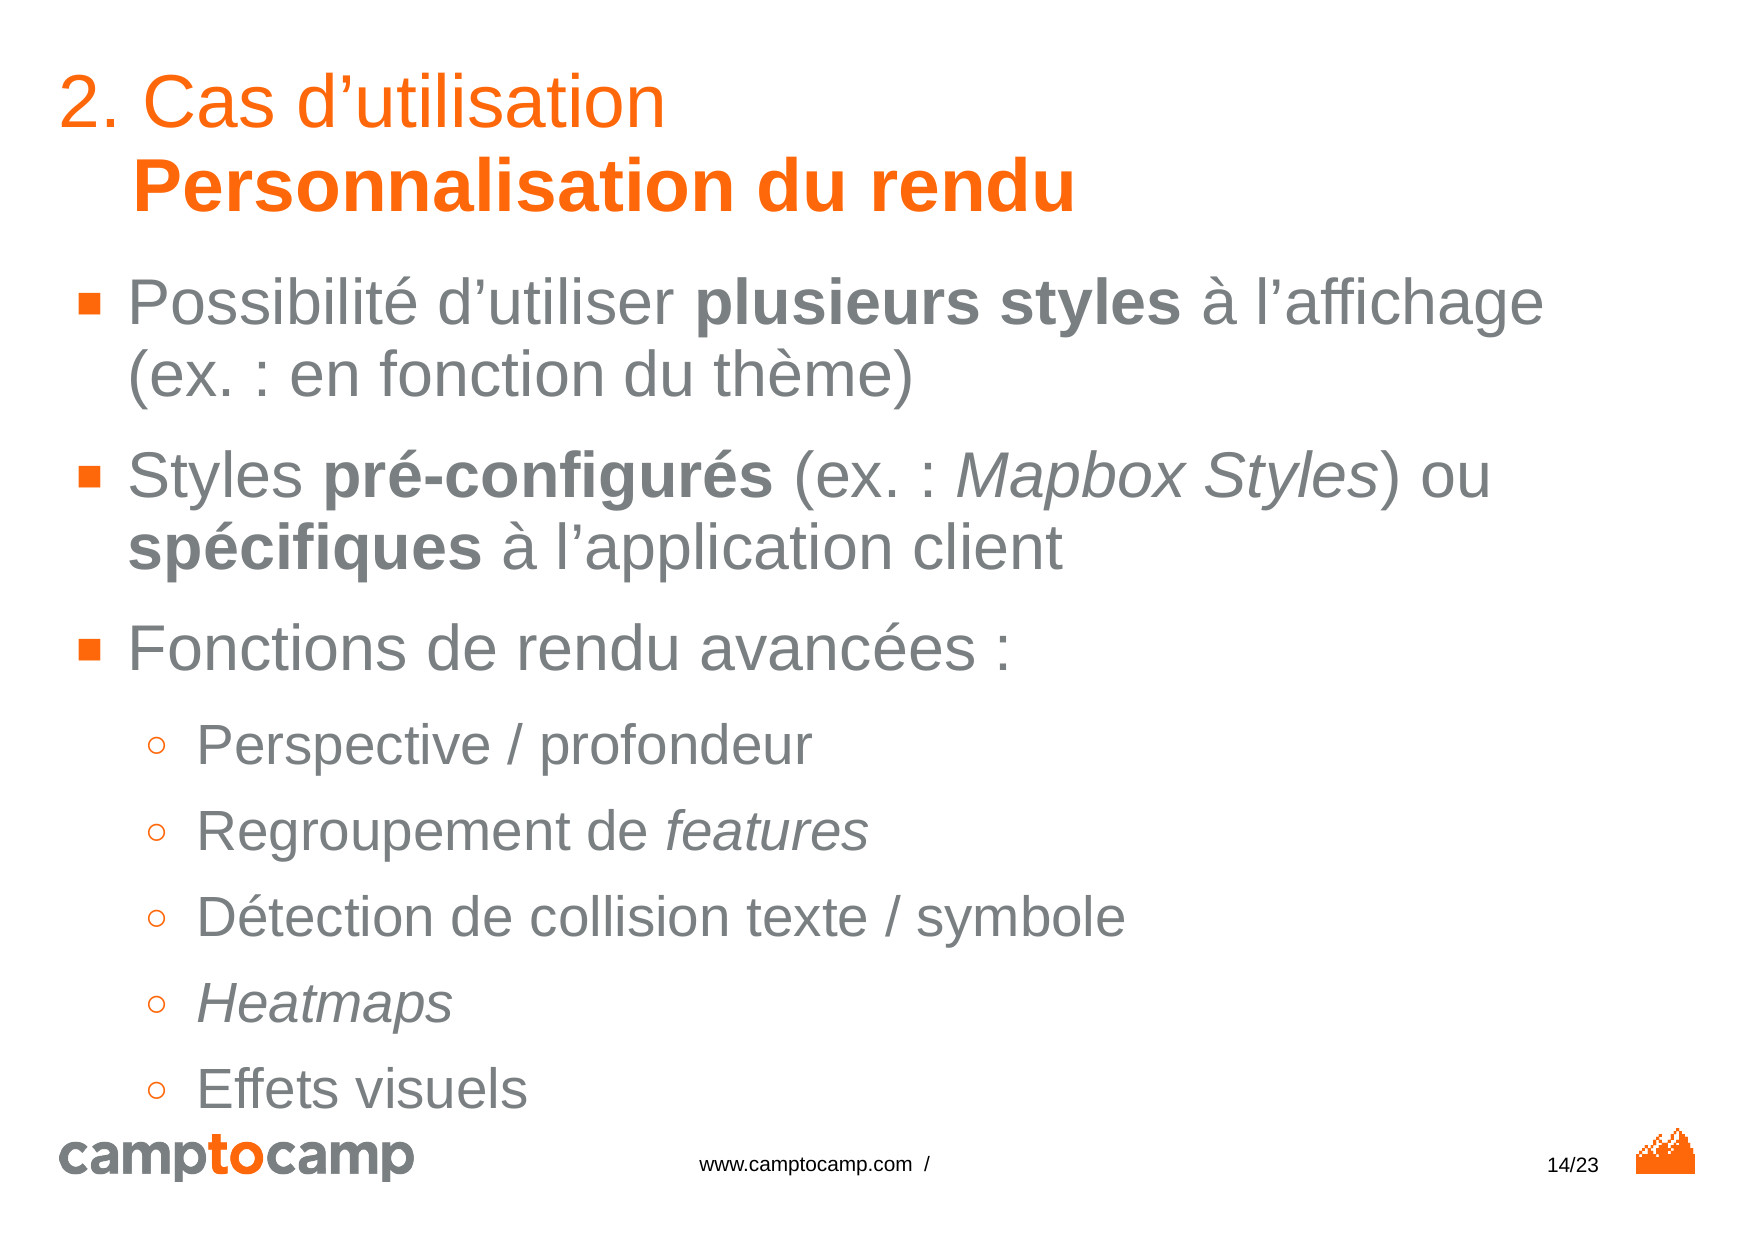

# 2. Cas d’utilisation Personnalisation du rendu
Possibilité d’utiliser plusieurs styles à l’affichage
(ex. : en fonction du thème)
Styles pré-configurés (ex. : Mapbox Styles) ou spécifiques à l’application client
Fonctions de rendu avancées :
Perspective / profondeur
Regroupement de features
Détection de collision texte / symbole
Heatmaps
Effets visuels